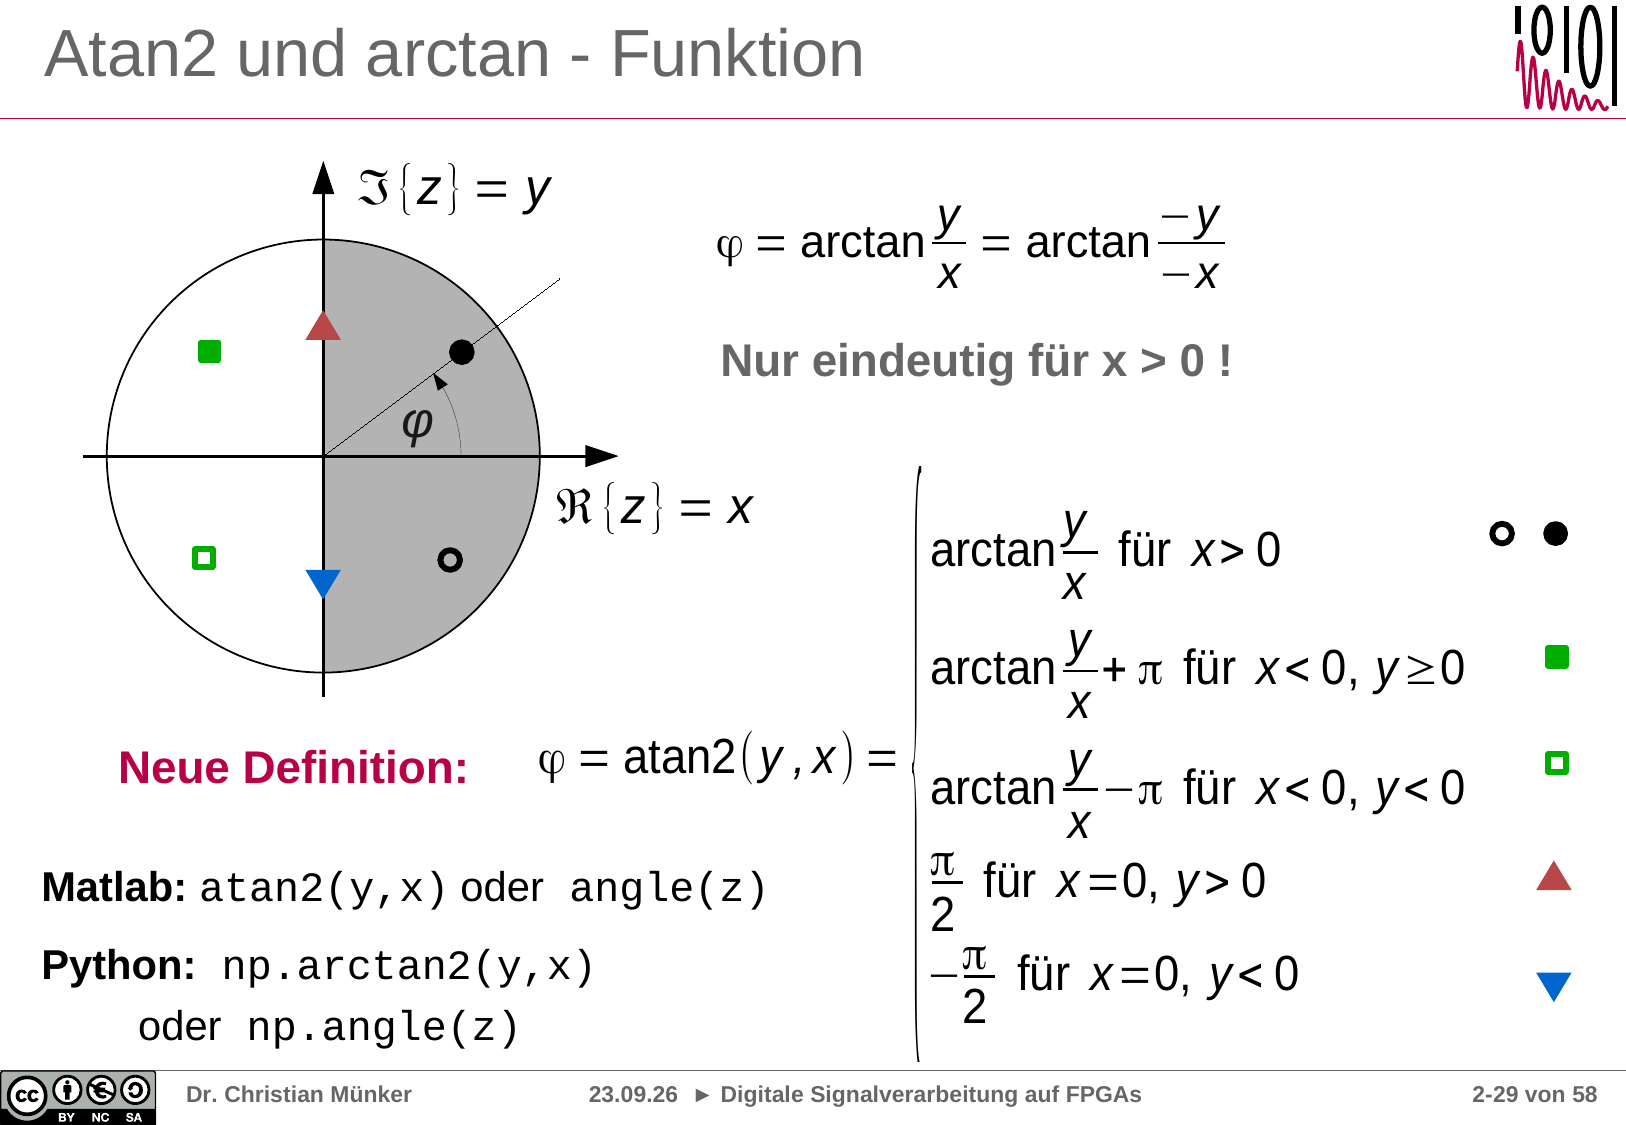

# Atan2 und arctan - Funktion
φ
Nur eindeutig für x > 0 !
Neue Definition:
Matlab: atan2(y,x) oder angle(z)
Python: np.arctan2(y,x)
	oder np.angle(z)